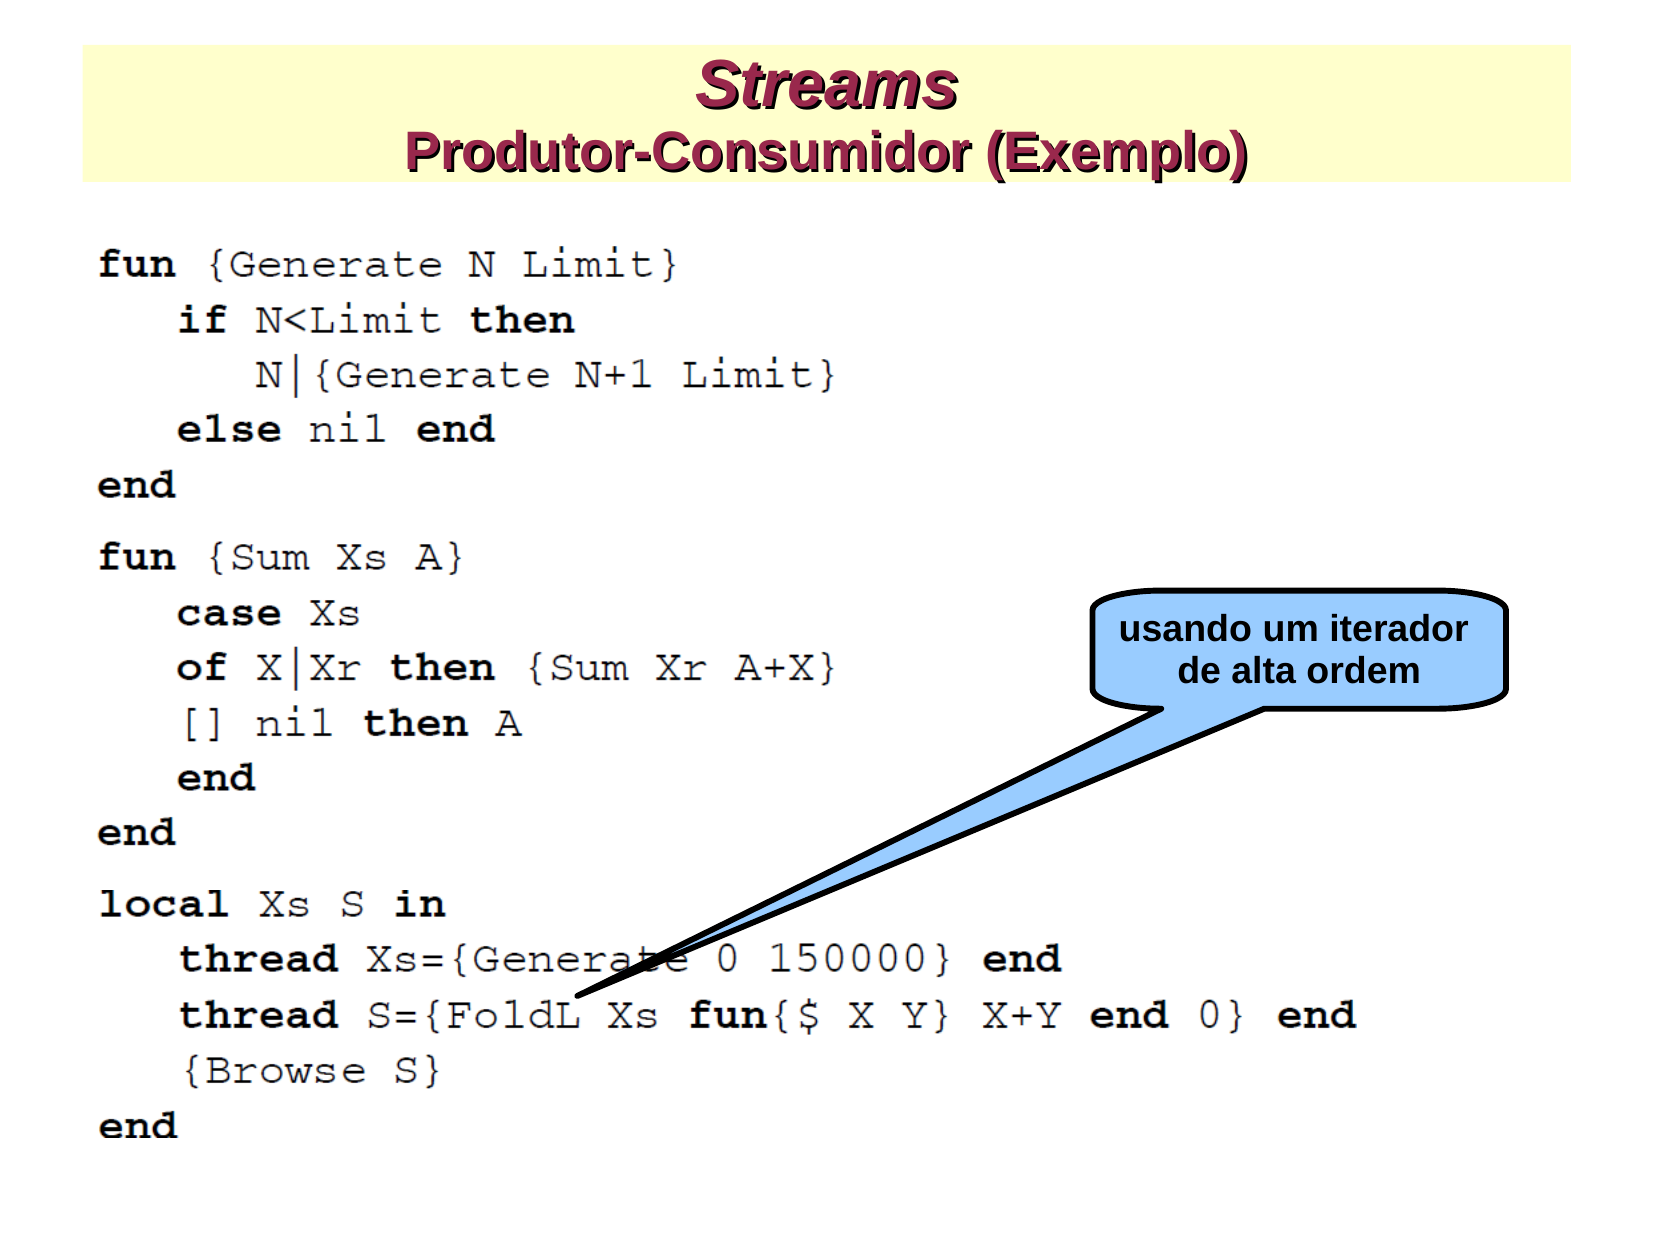

# Streams Produtor-Consumidor (Exemplo)
usando um iterador
de alta ordem